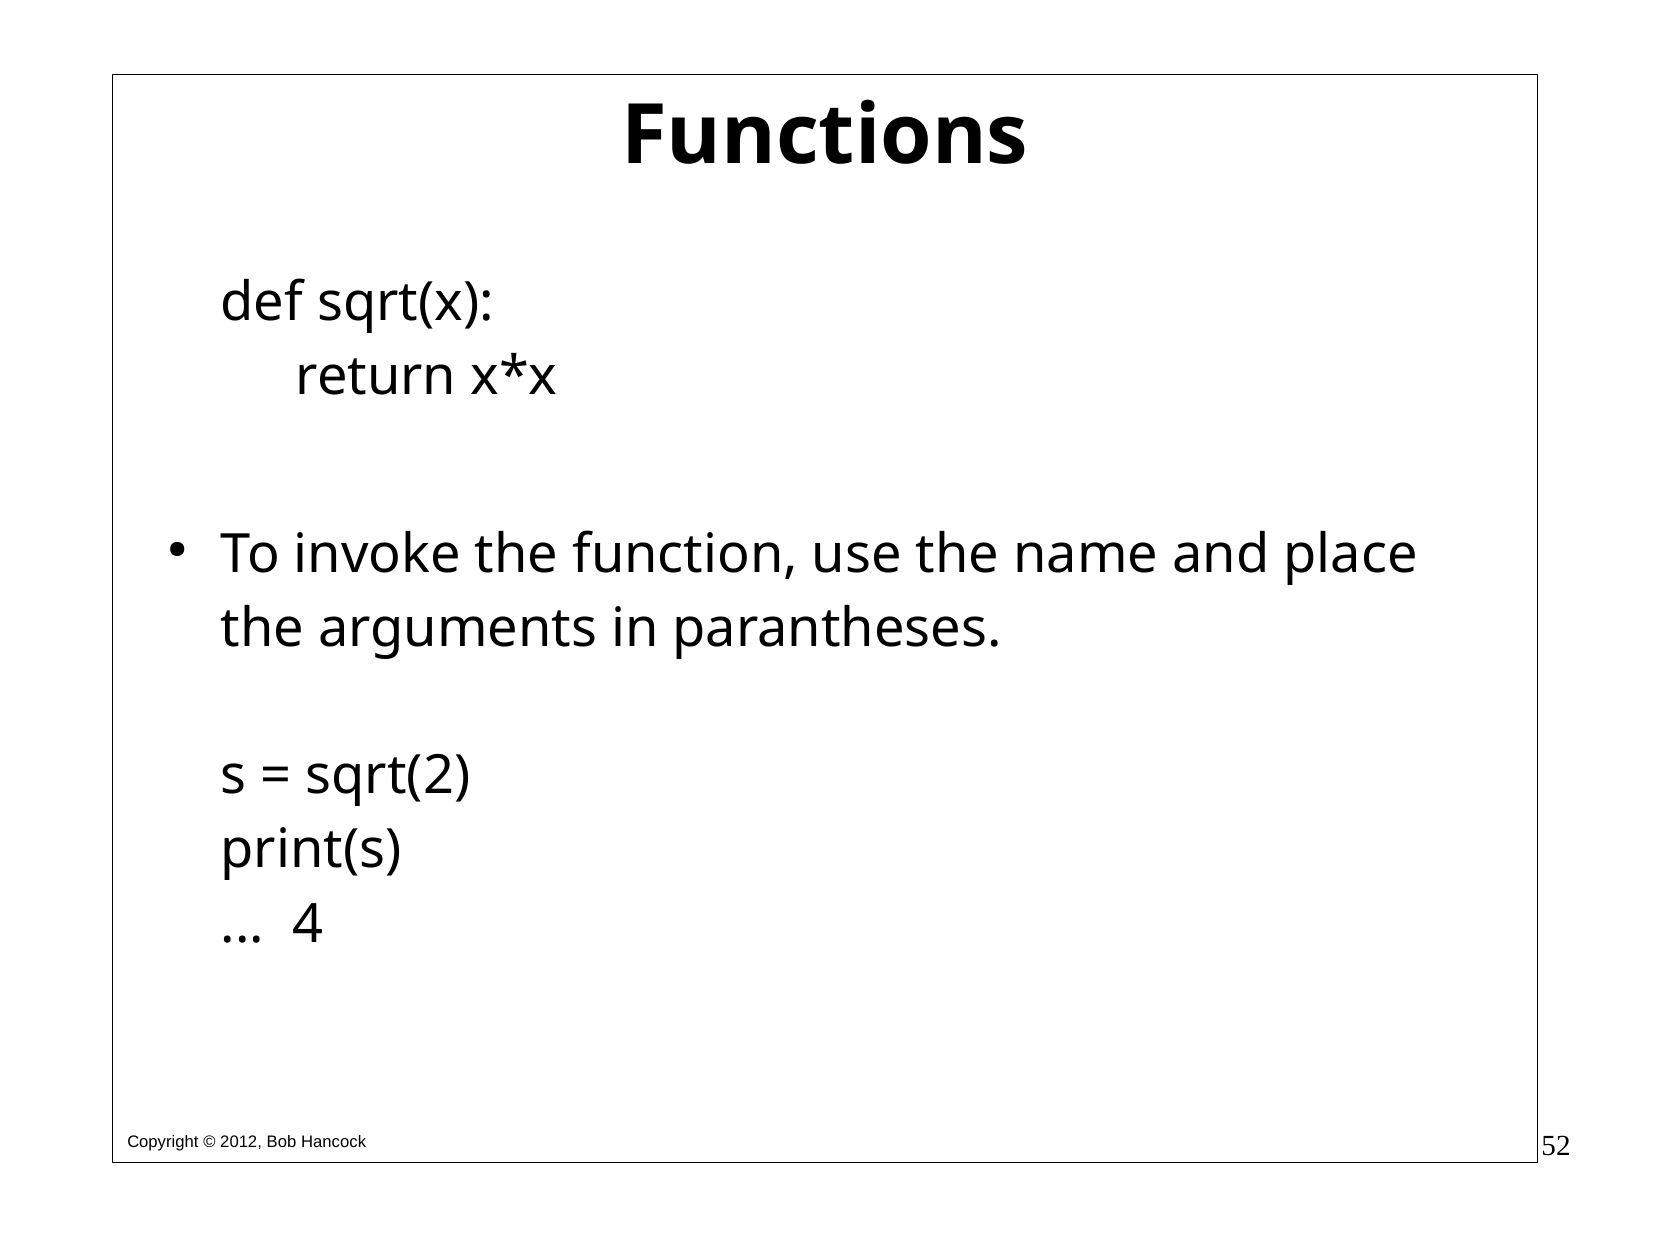

# Functions
def sqrt(x):
	return x*x
To invoke the function, use the name and place the arguments in parantheses.
s = sqrt(2)
print(s)
... 4
Copyright © 2012, Bob Hancock
52